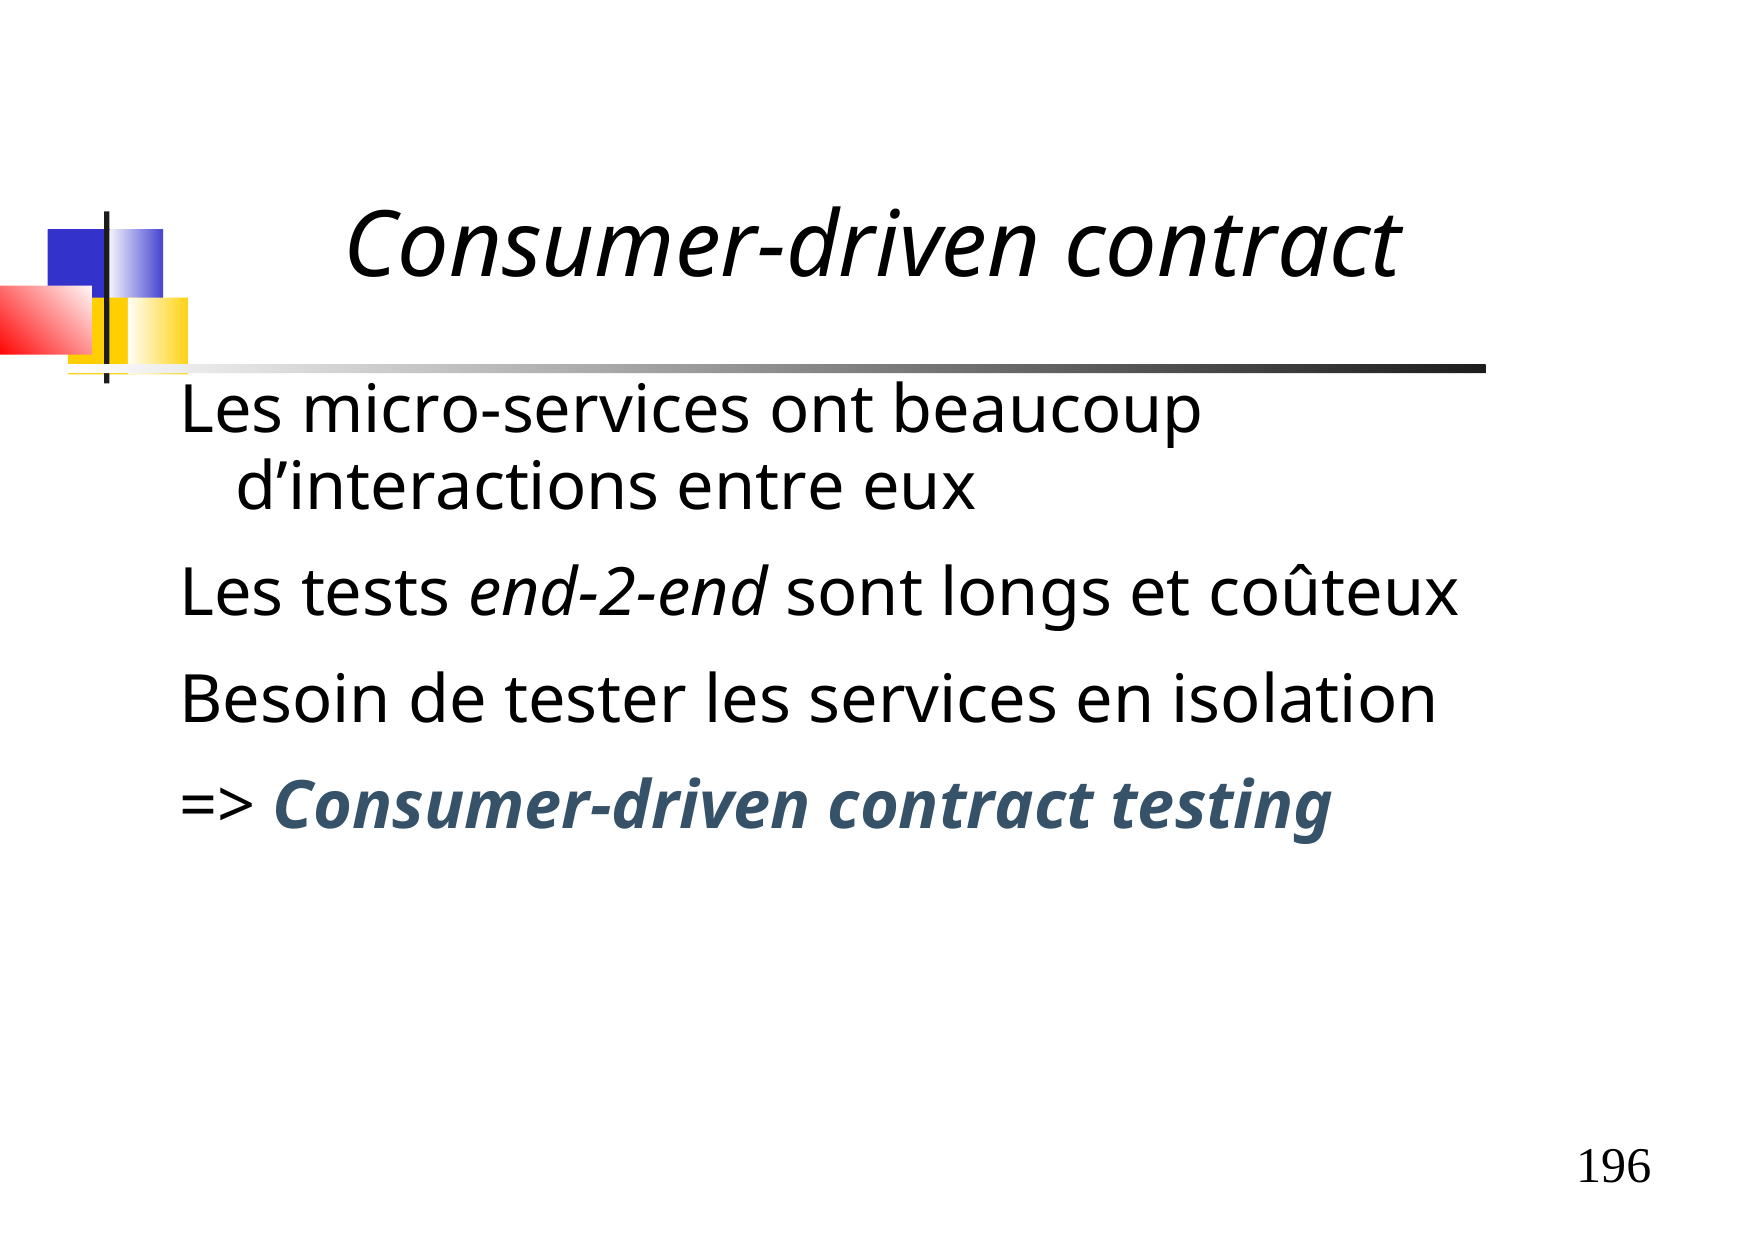

# Consumer-driven contract
Les micro-services ont beaucoup d’interactions entre eux
Les tests end-2-end sont longs et coûteux
Besoin de tester les services en isolation
=> Consumer-driven contract testing